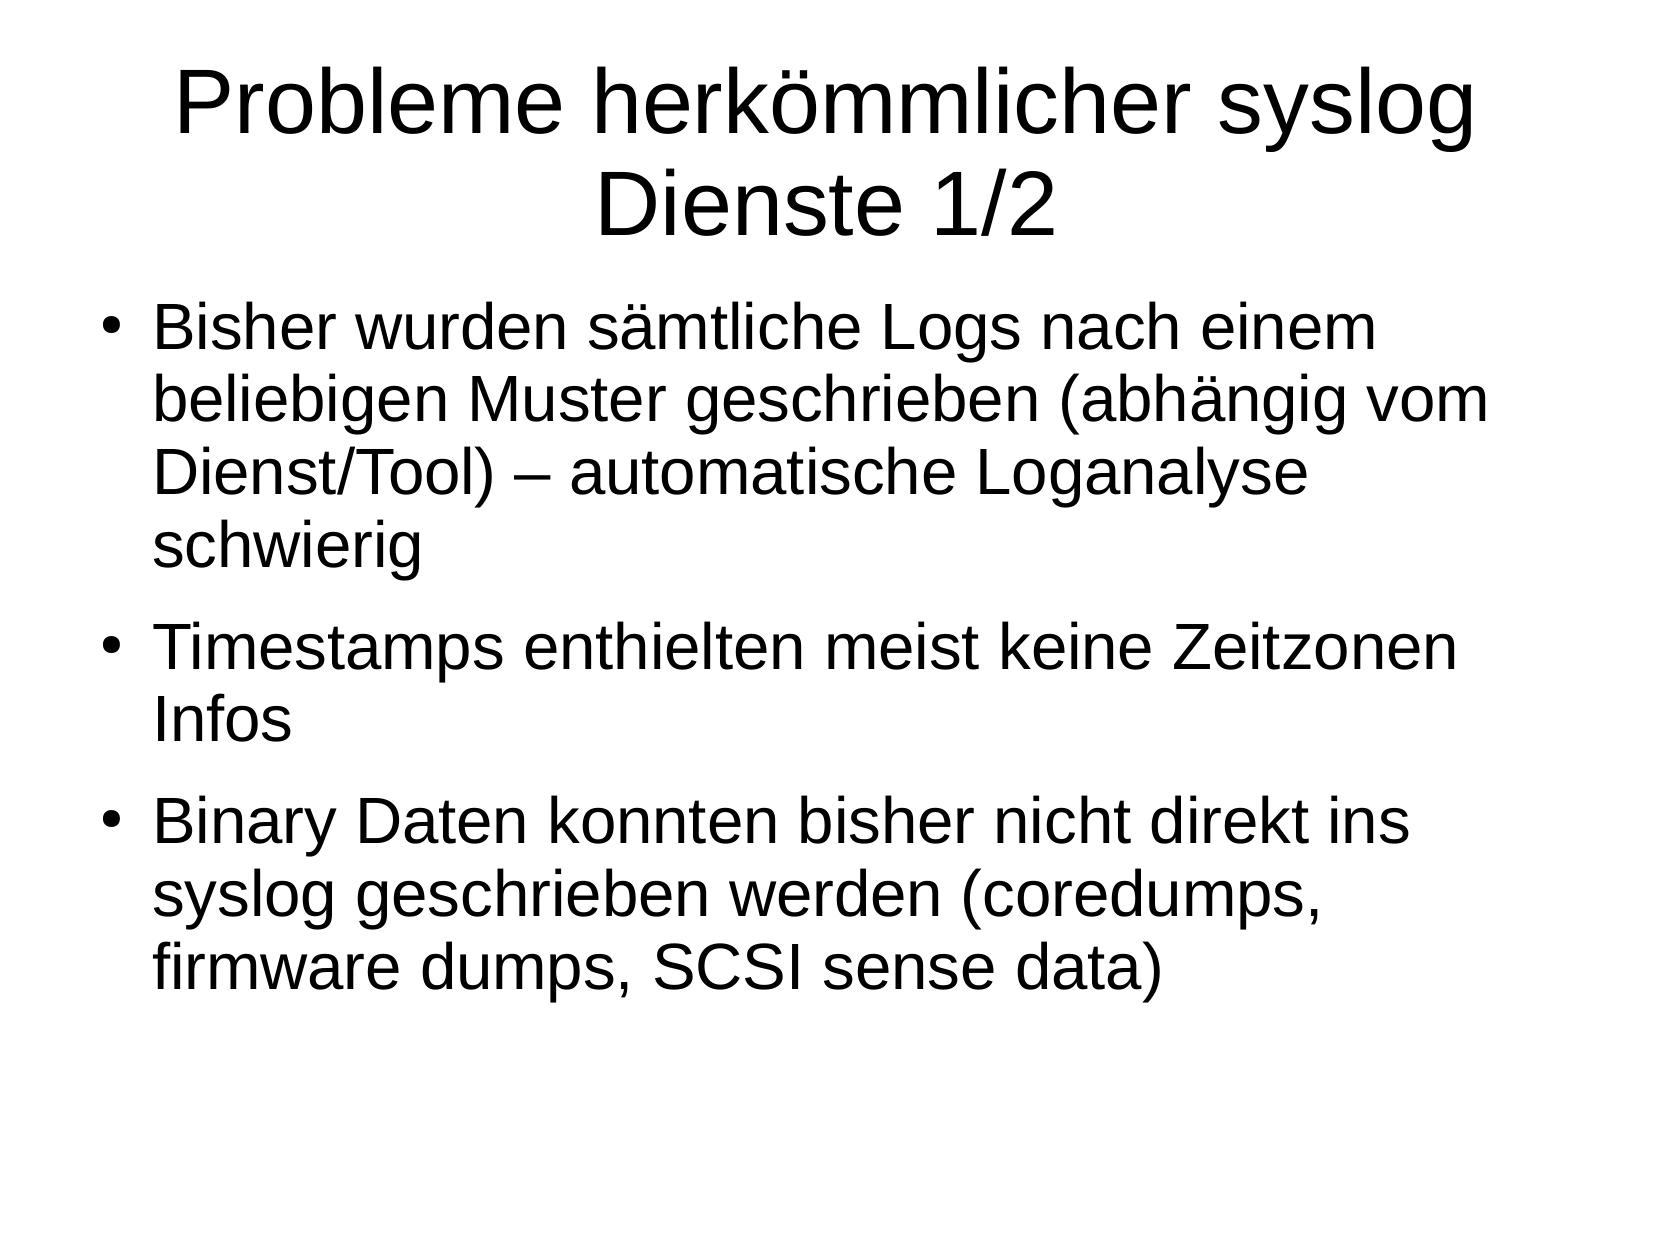

# Probleme herkömmlicher syslog Dienste 1/2
Bisher wurden sämtliche Logs nach einem beliebigen Muster geschrieben (abhängig vom Dienst/Tool) – automatische Loganalyse schwierig
Timestamps enthielten meist keine Zeitzonen Infos
Binary Daten konnten bisher nicht direkt ins syslog geschrieben werden (coredumps, firmware dumps, SCSI sense data)